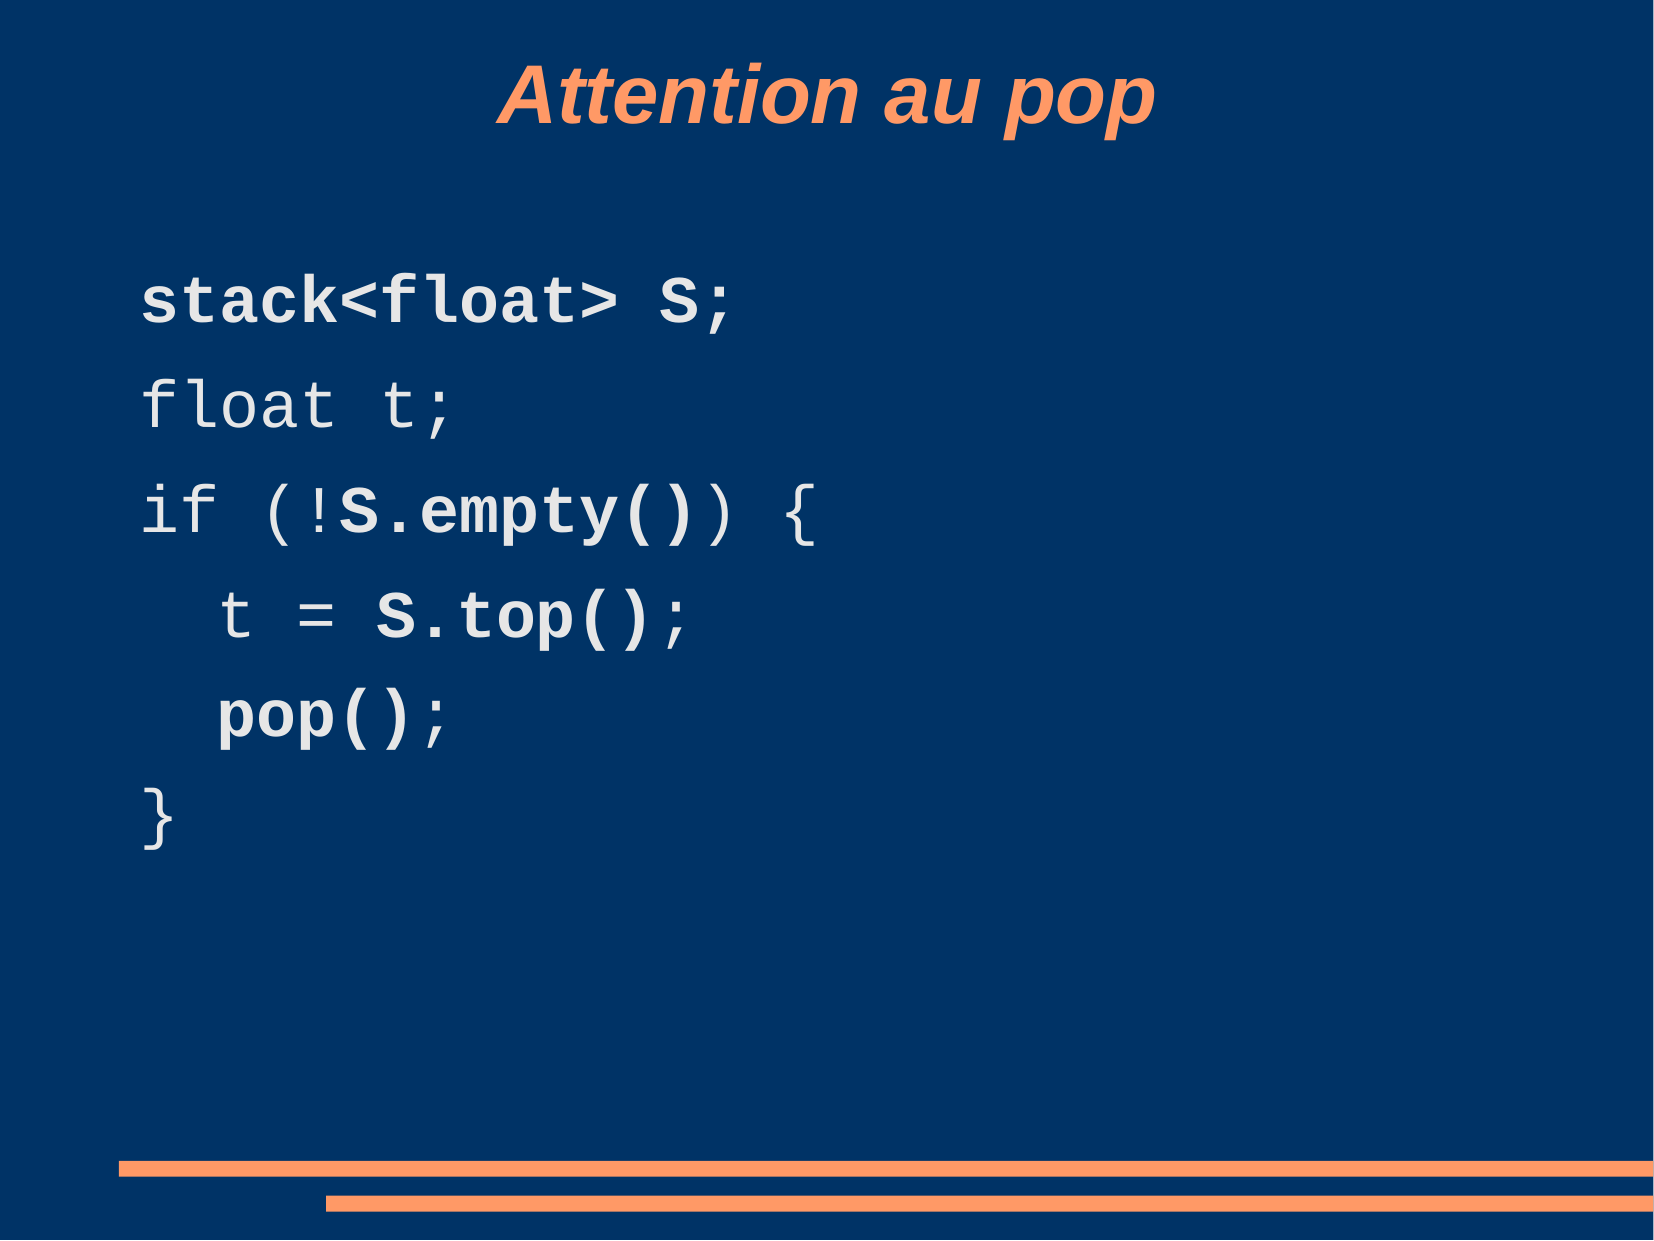

# Attention au pop
stack<float> S;
float t;
if (!S.empty()) {
t = S.top();
pop();
}